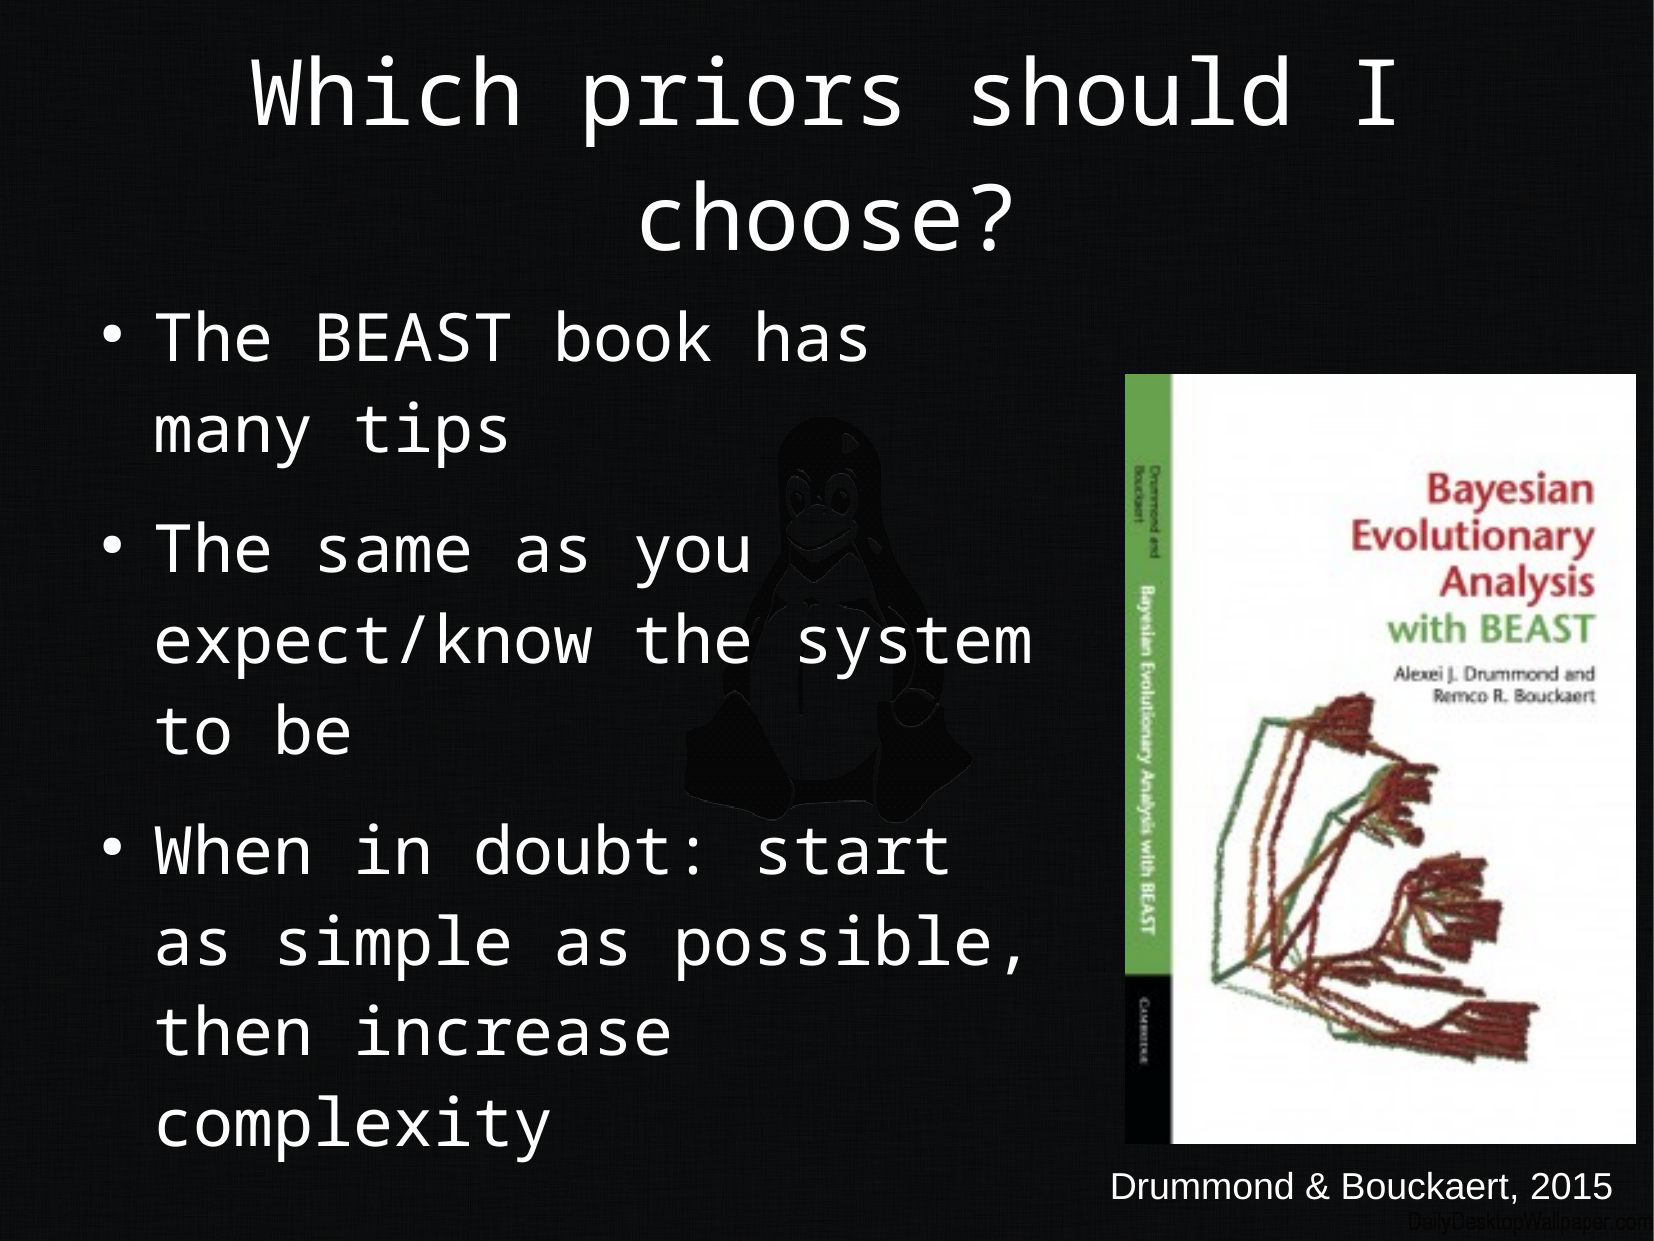

# Which priors should I choose?
The BEAST book has many tips
The same as you expect/know the system to be
When in doubt: start as simple as possible, then increase complexity
Drummond & Bouckaert, 2015